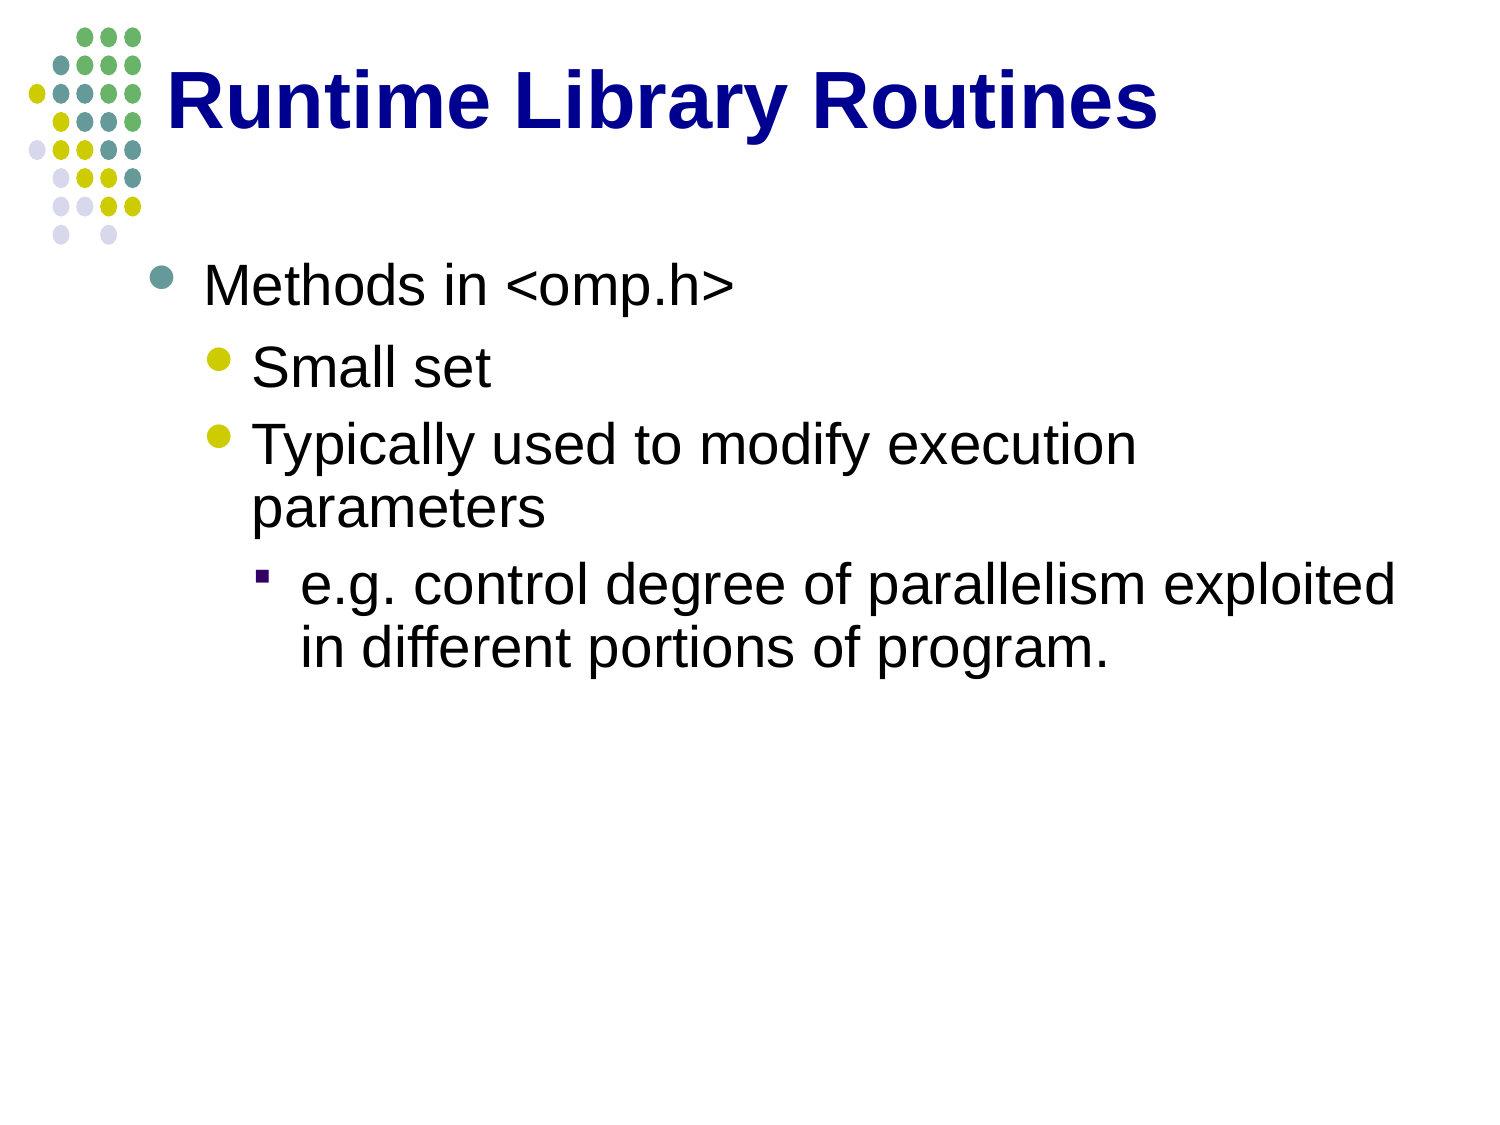

# Runtime Library Routines
Methods in <omp.h>
Small set
Typically used to modify execution parameters
e.g. control degree of parallelism exploited in different portions of program.